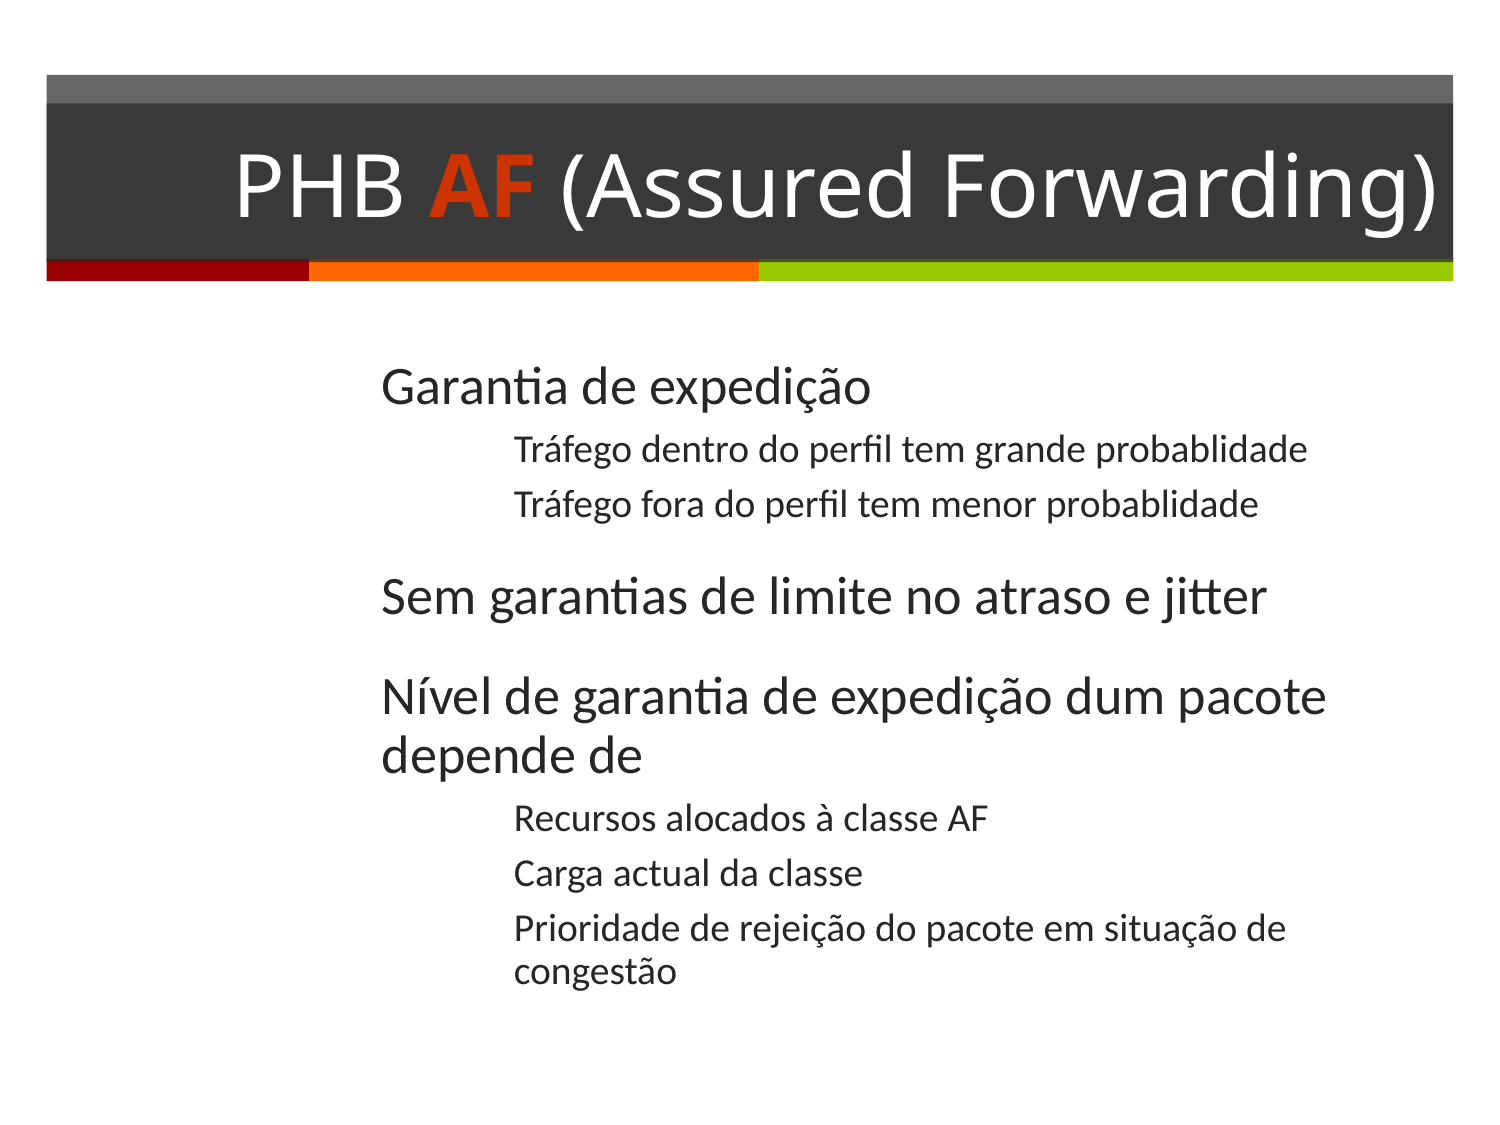

# PHB AF (Assured Forwarding)
Garantia de expedição
Tráfego dentro do perfil tem grande probablidade
Tráfego fora do perfil tem menor probablidade
Sem garantias de limite no atraso e jitter
Nível de garantia de expedição dum pacote depende de
Recursos alocados à classe AF
Carga actual da classe
Prioridade de rejeição do pacote em situação de congestão